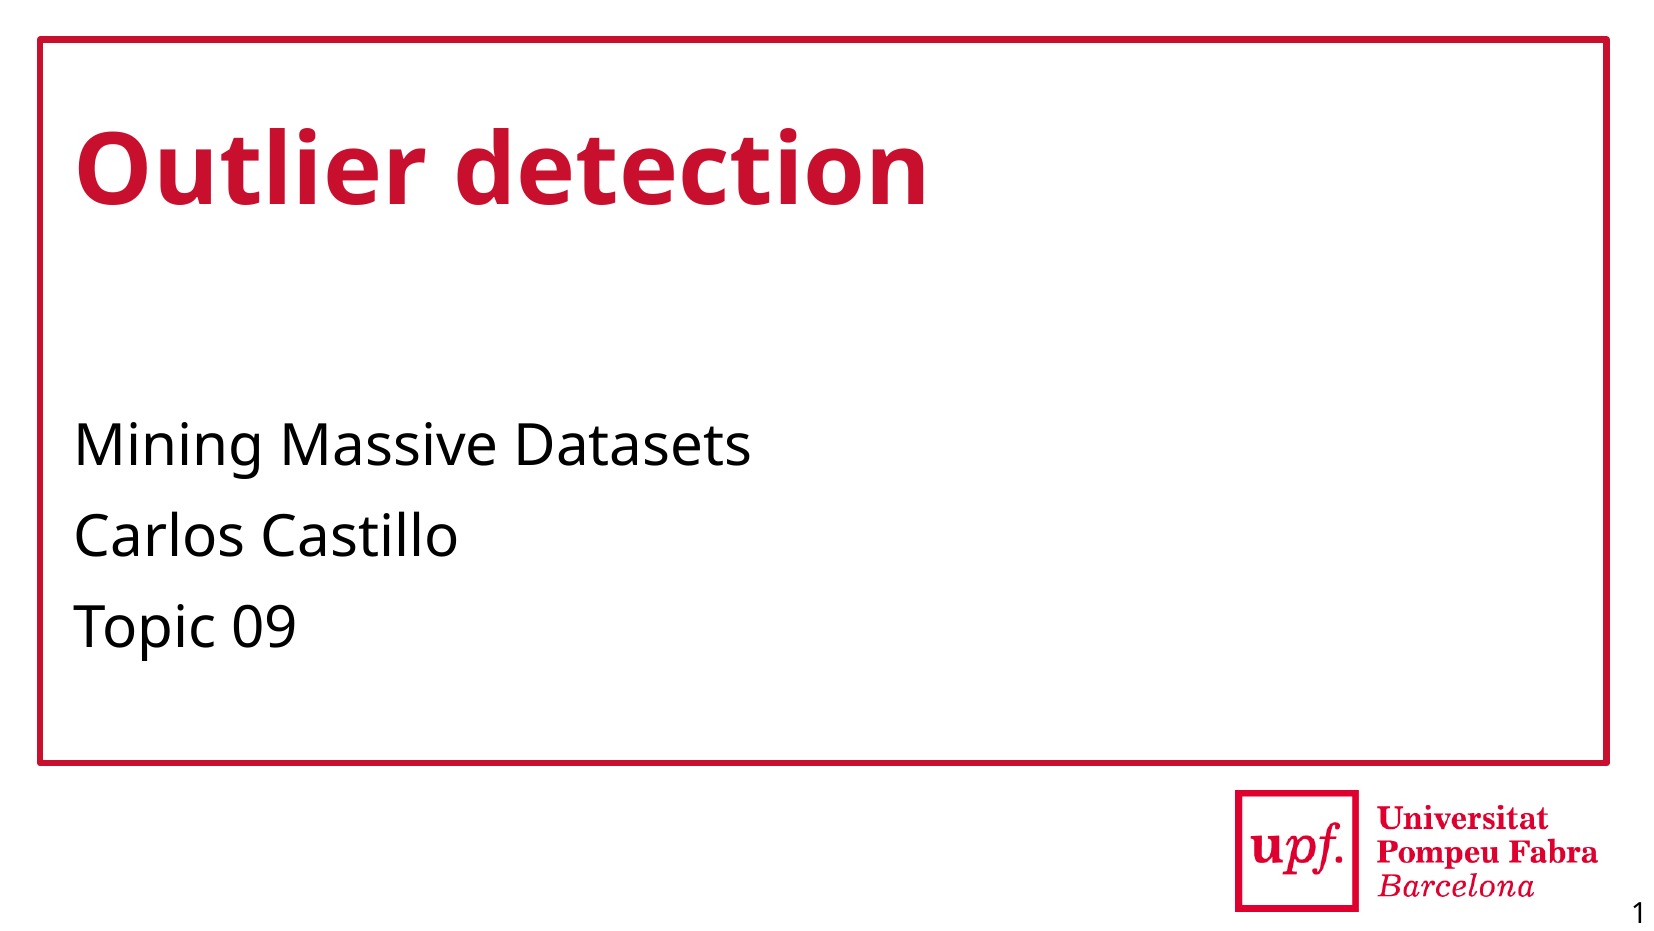

Outlier detection
Mining Massive Datasets
Carlos Castillo
Topic 09
1